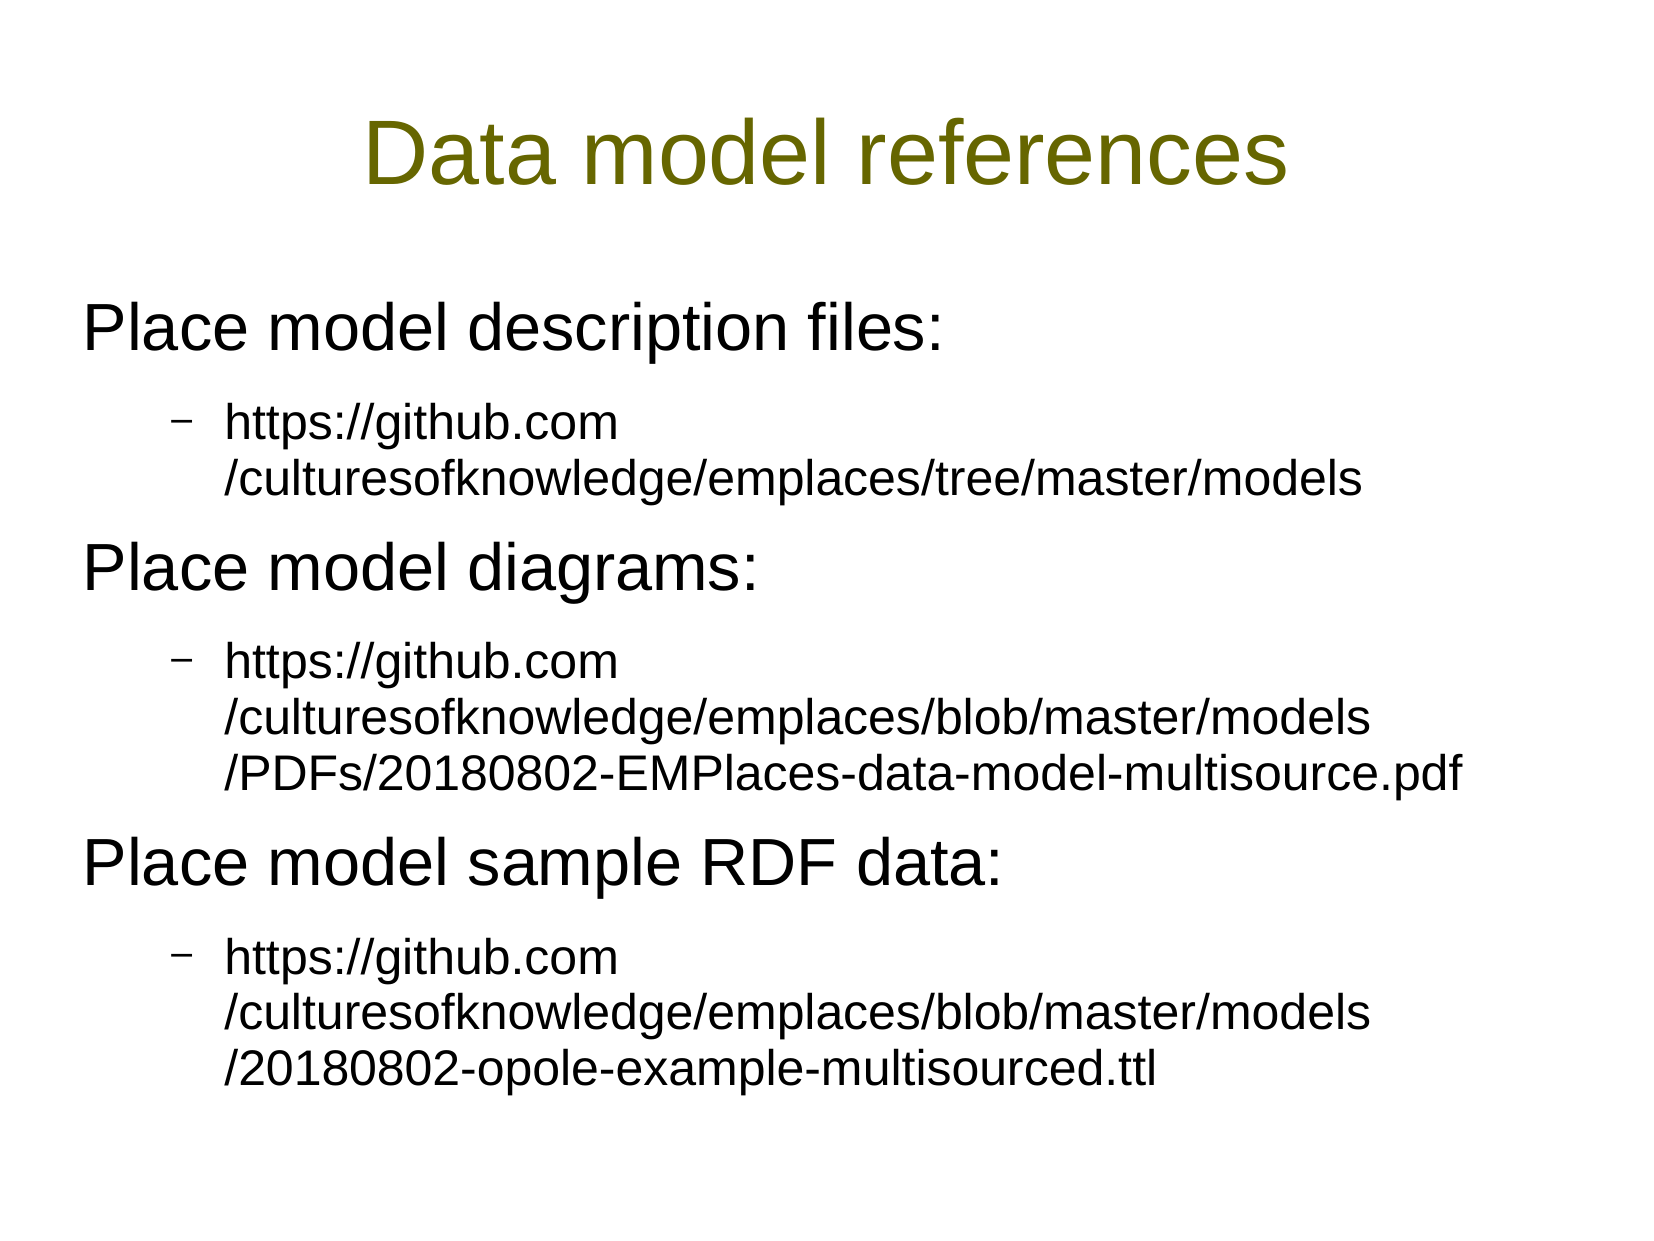

# Data model references
Place model description files:
https://github.com
/culturesofknowledge/emplaces/tree/master/models
Place model diagrams:
https://github.com
/culturesofknowledge/emplaces/blob/master/models
/PDFs/20180802-EMPlaces-data-model-multisource.pdf
Place model sample RDF data:
https://github.com
/culturesofknowledge/emplaces/blob/master/models
/20180802-opole-example-multisourced.ttl